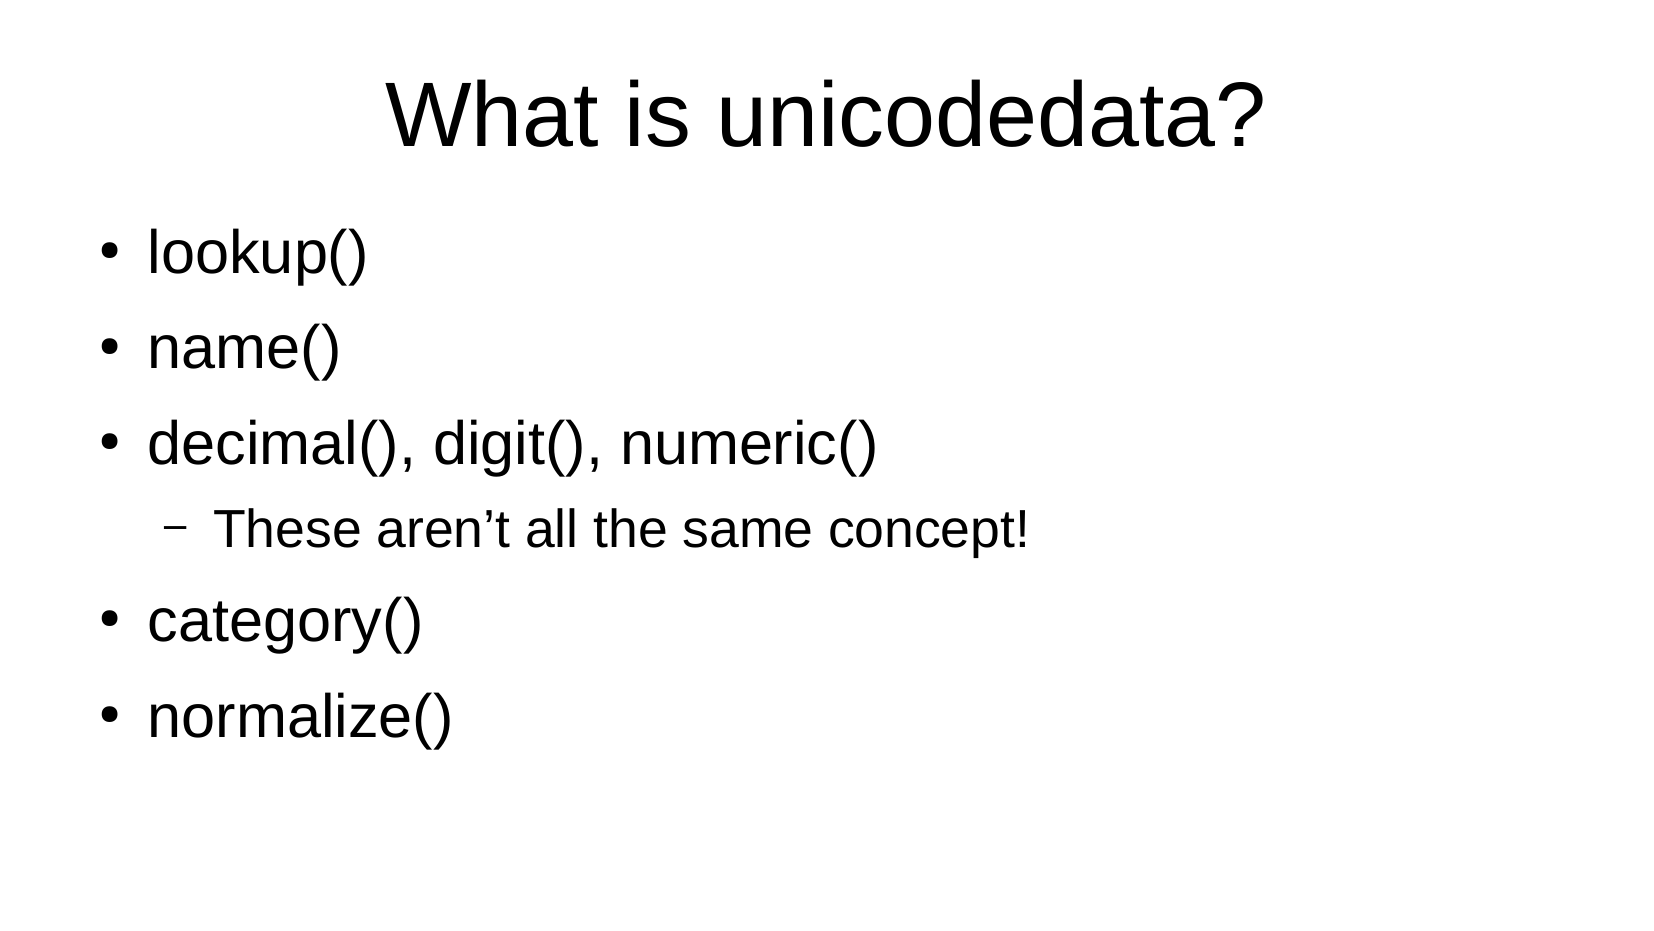

# What is unicodedata?
lookup()
name()
decimal(), digit(), numeric()
These aren’t all the same concept!
category()
normalize()